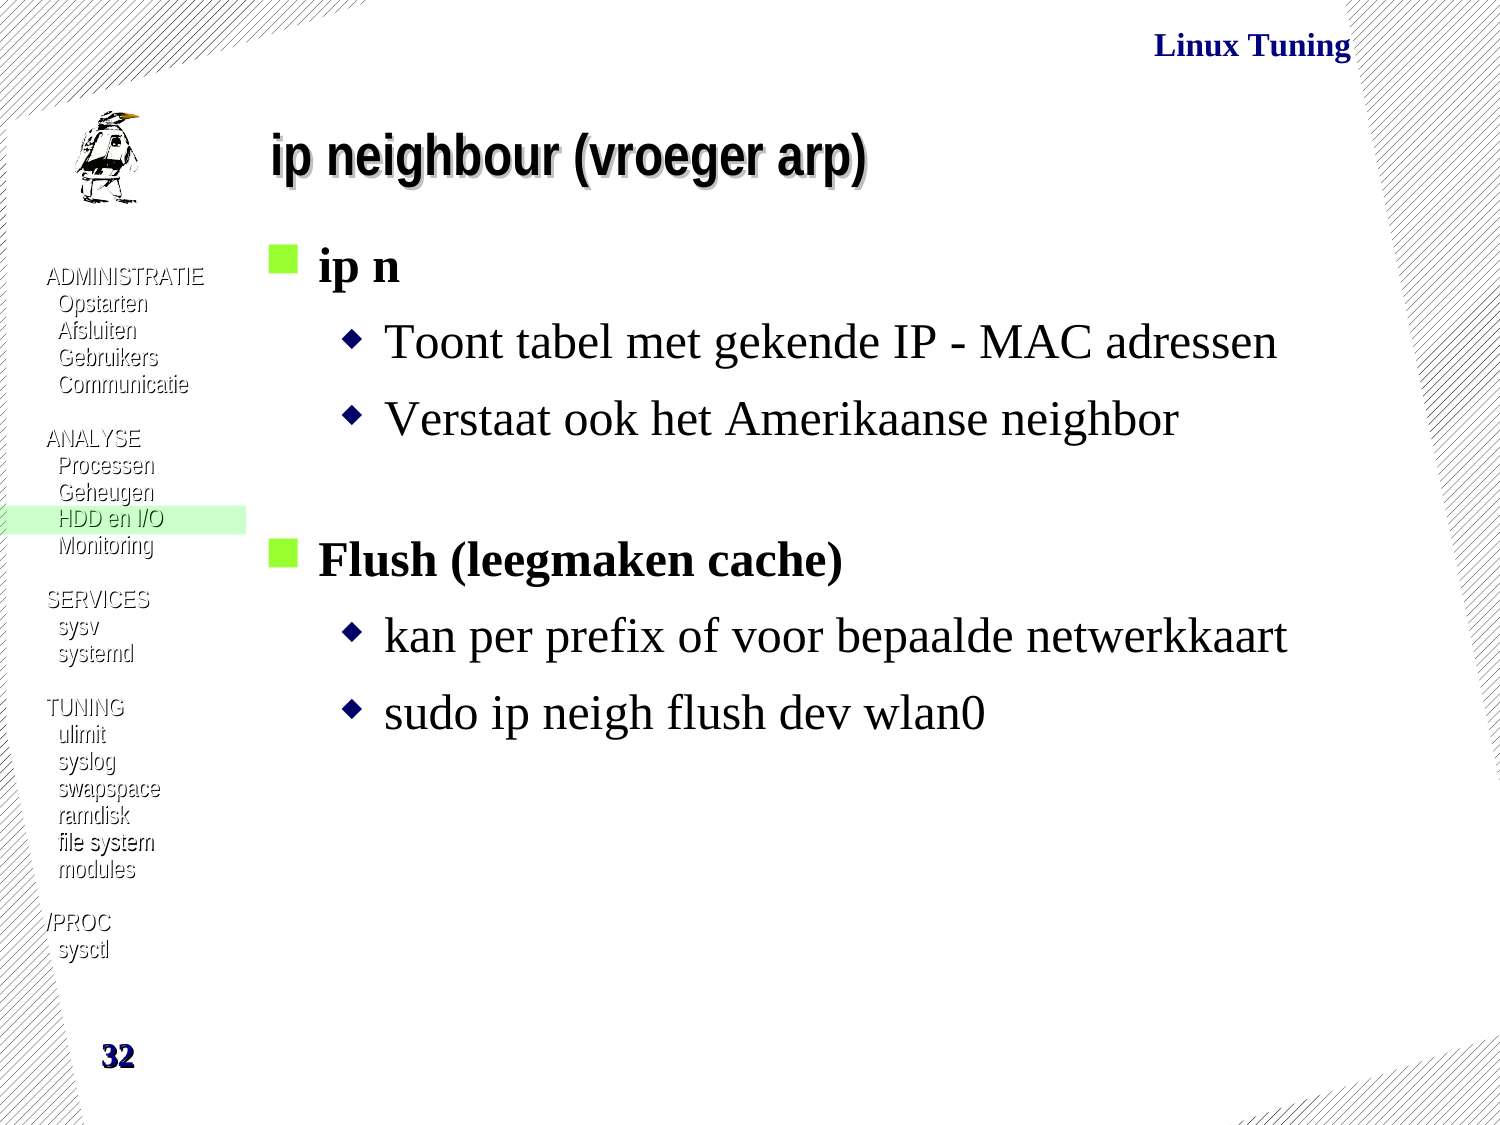

# ip neighbour (vroeger arp)
ip n
Toont tabel met gekende IP - MAC adressen
Verstaat ook het Amerikaanse neighbor
Flush (leegmaken cache)
kan per prefix of voor bepaalde netwerkkaart
sudo ip neigh flush dev wlan0